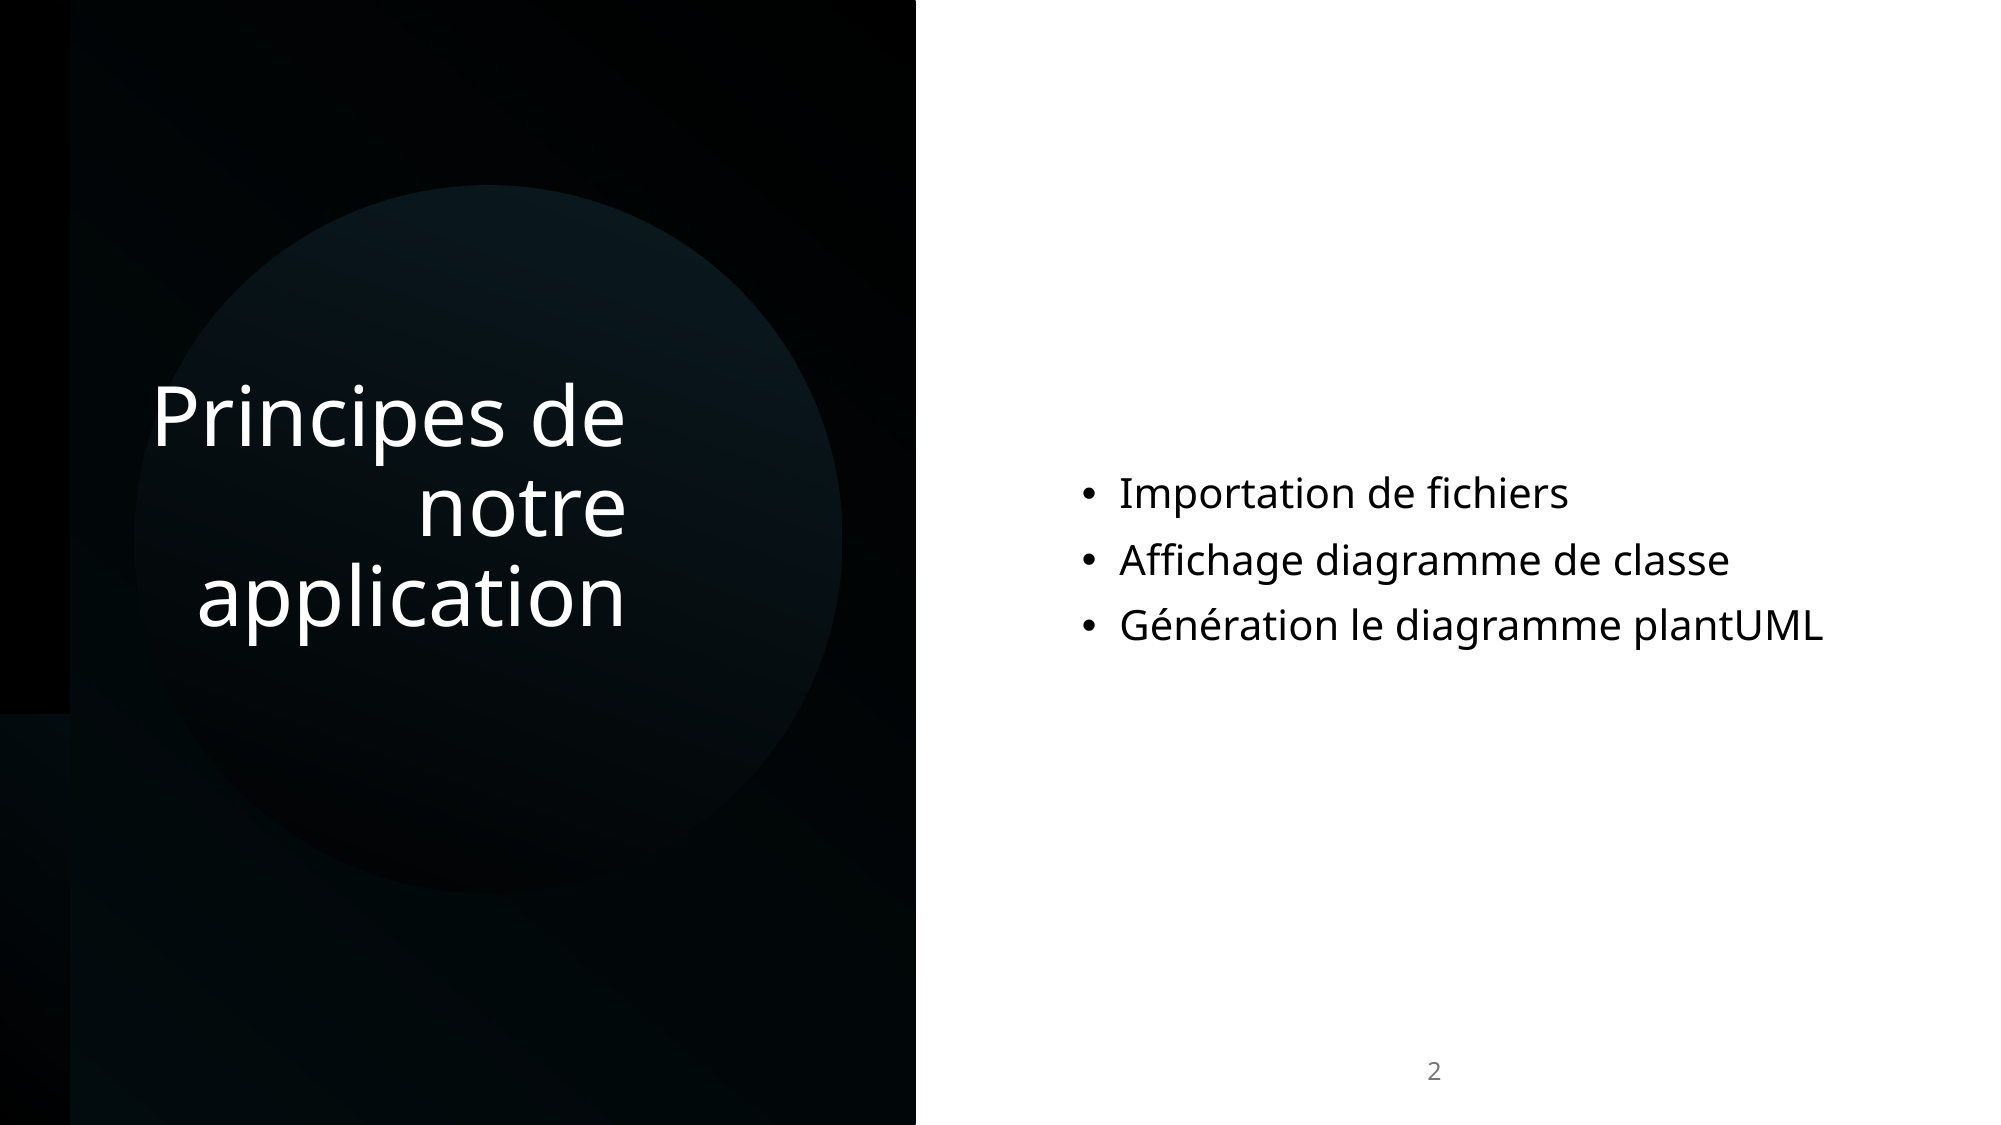

# Principes de notre application
Importation de fichiers
Affichage diagramme de classe
Génération le diagramme plantUML
2